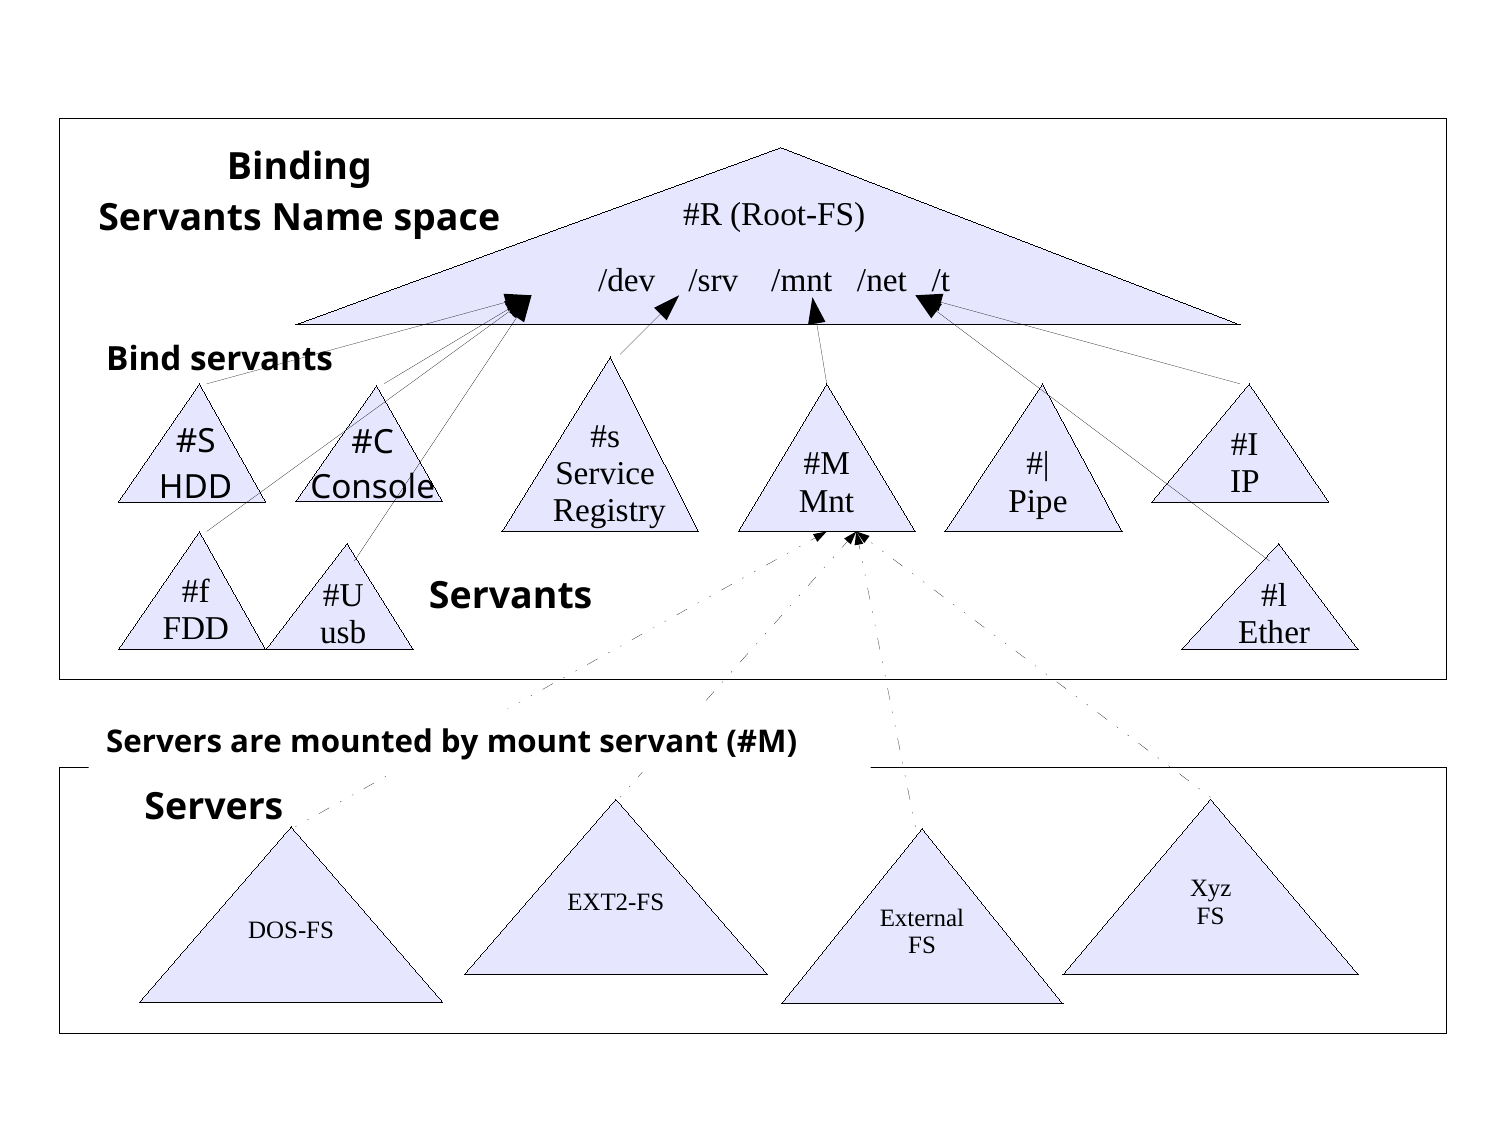

Binding
Servants Name space
#R (Root-FS)
/dev /srv /mnt /net /t
Bind servants
#s
Service
 Registry
#S
HDD
#M
Mnt
#|
Pipe
#I
IP
#C
Console
#f
FDD
#U
usb
#l
Ether
Servants
Servers are mounted by mount servant (#M)
Servers
EXT2-FS
Xyz
FS
DOS-FS
External
FS